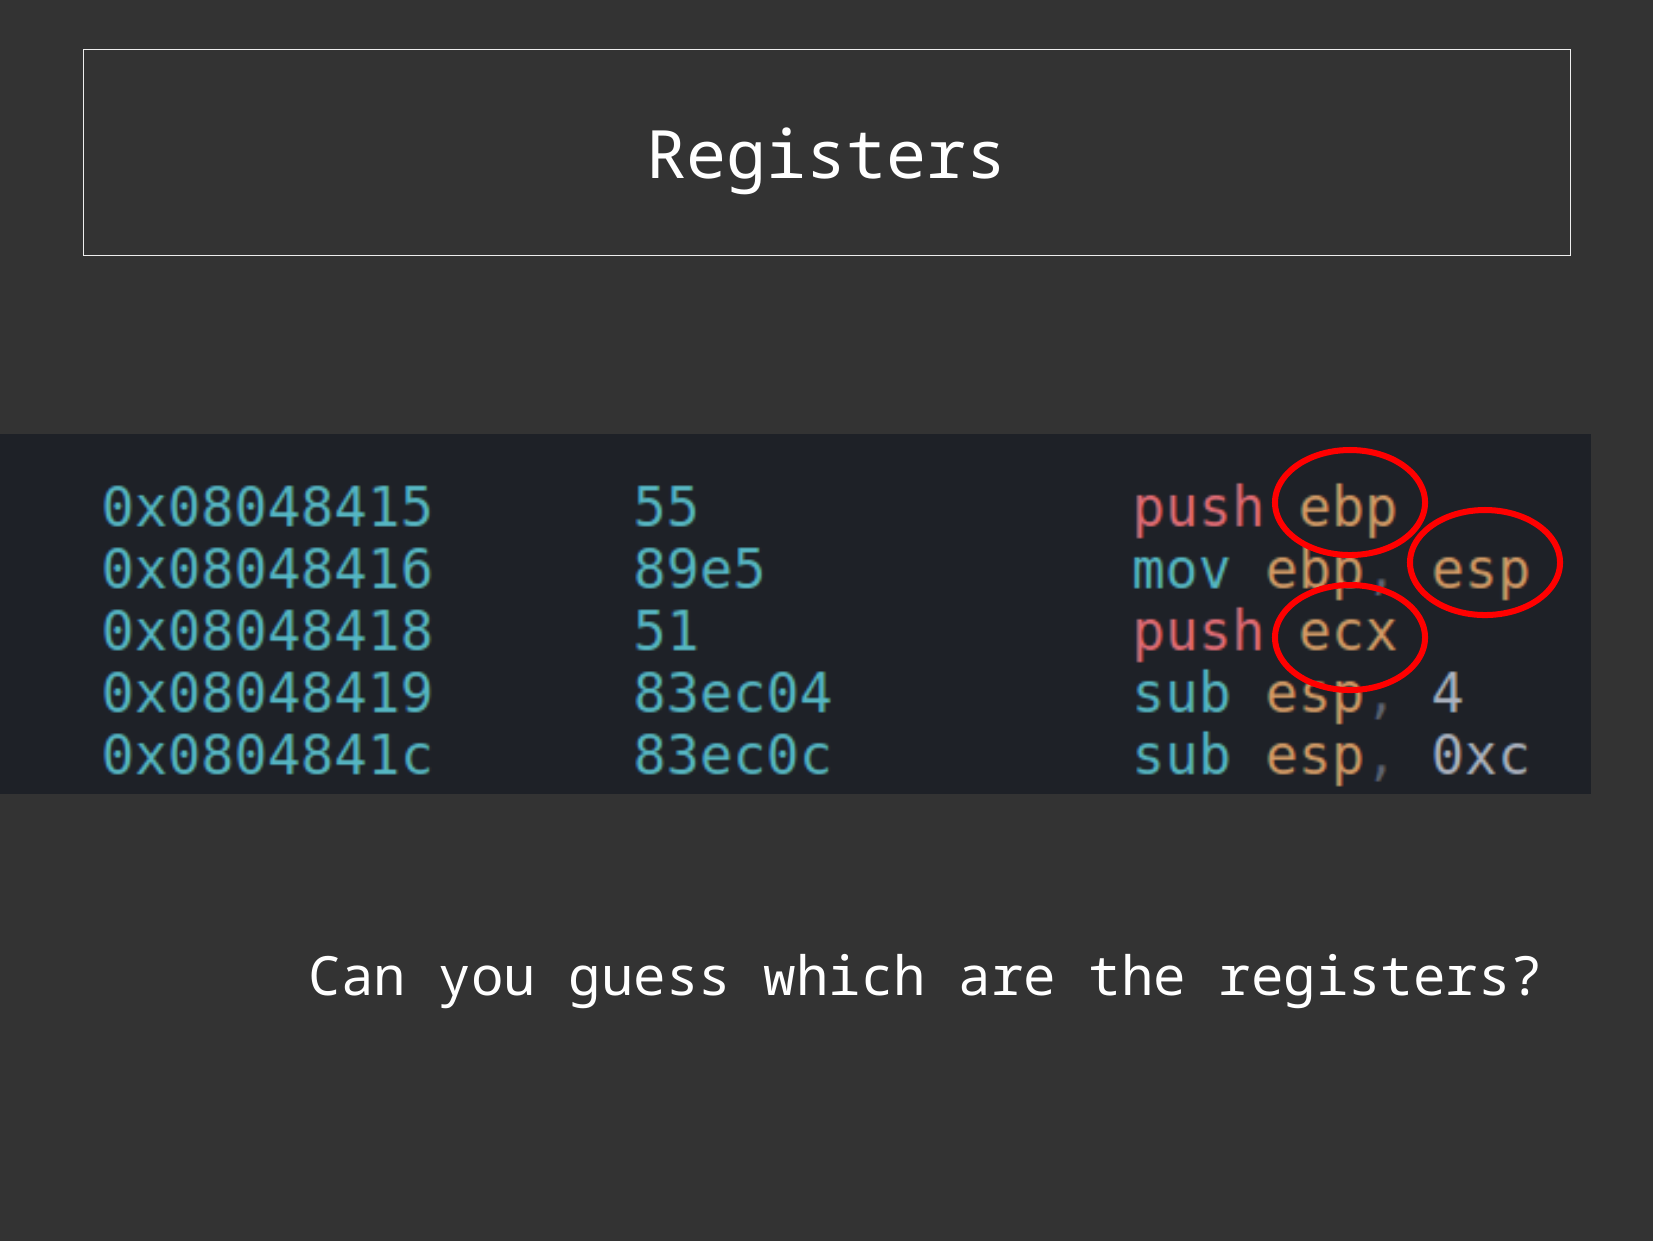

Registers
Can you guess which are the registers?